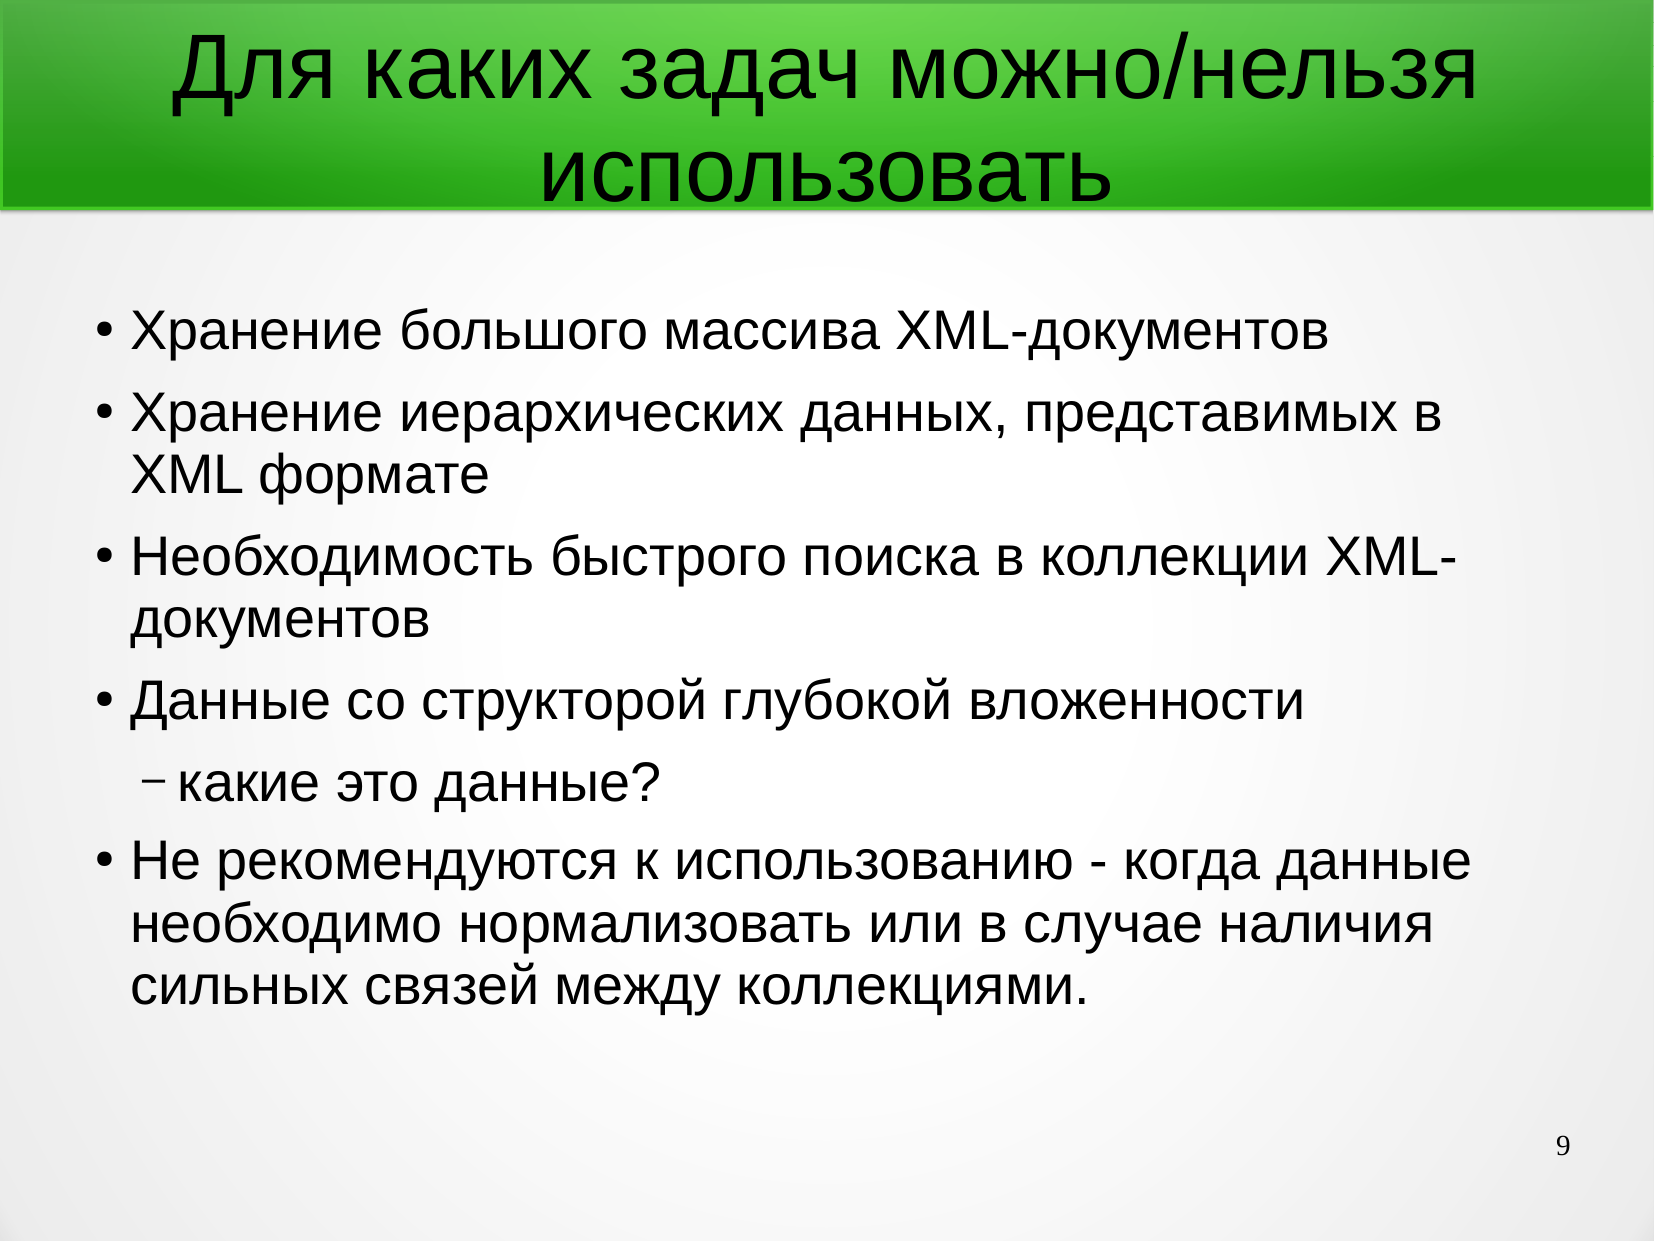

# Для каких задач можно/нельзя использовать
Хранение большого массива XML-документов
Хранение иерархических данных, представимых в XML формате
Необходимость быстрого поиска в коллекции XML-документов
Данные со структорой глубокой вложенности
какие это данные?
Не рекомендуются к использованию - когда данные необходимо нормализовать или в случае наличия сильных связей между коллекциями.
9